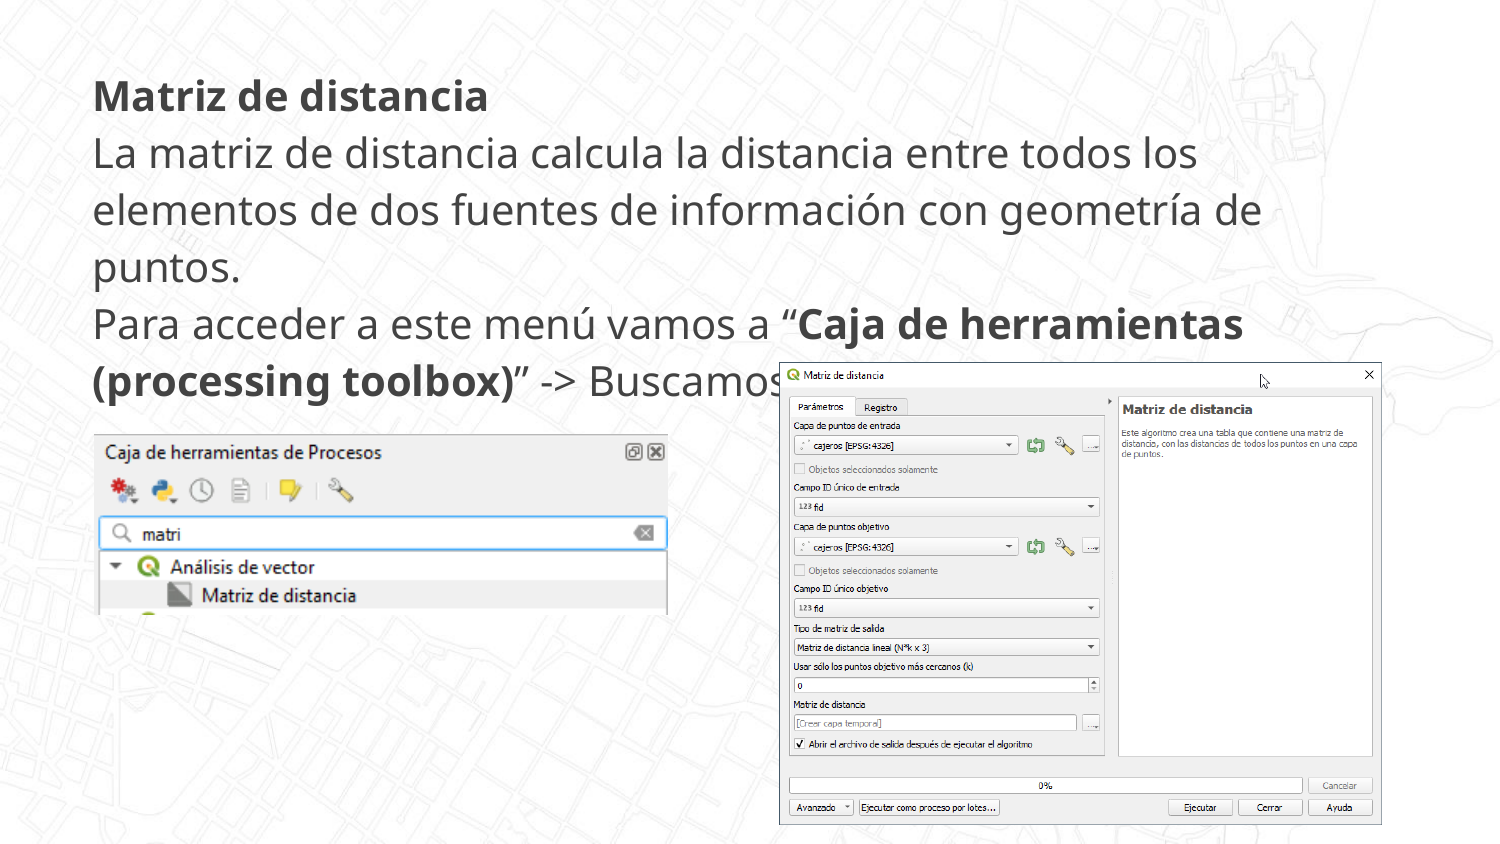

Matriz de distancia
La matriz de distancia calcula la distancia entre todos los elementos de dos fuentes de información con geometría de puntos.
Para acceder a este menú vamos a “Caja de herramientas (processing toolbox)” -> Buscamos “distance” o “matrix”